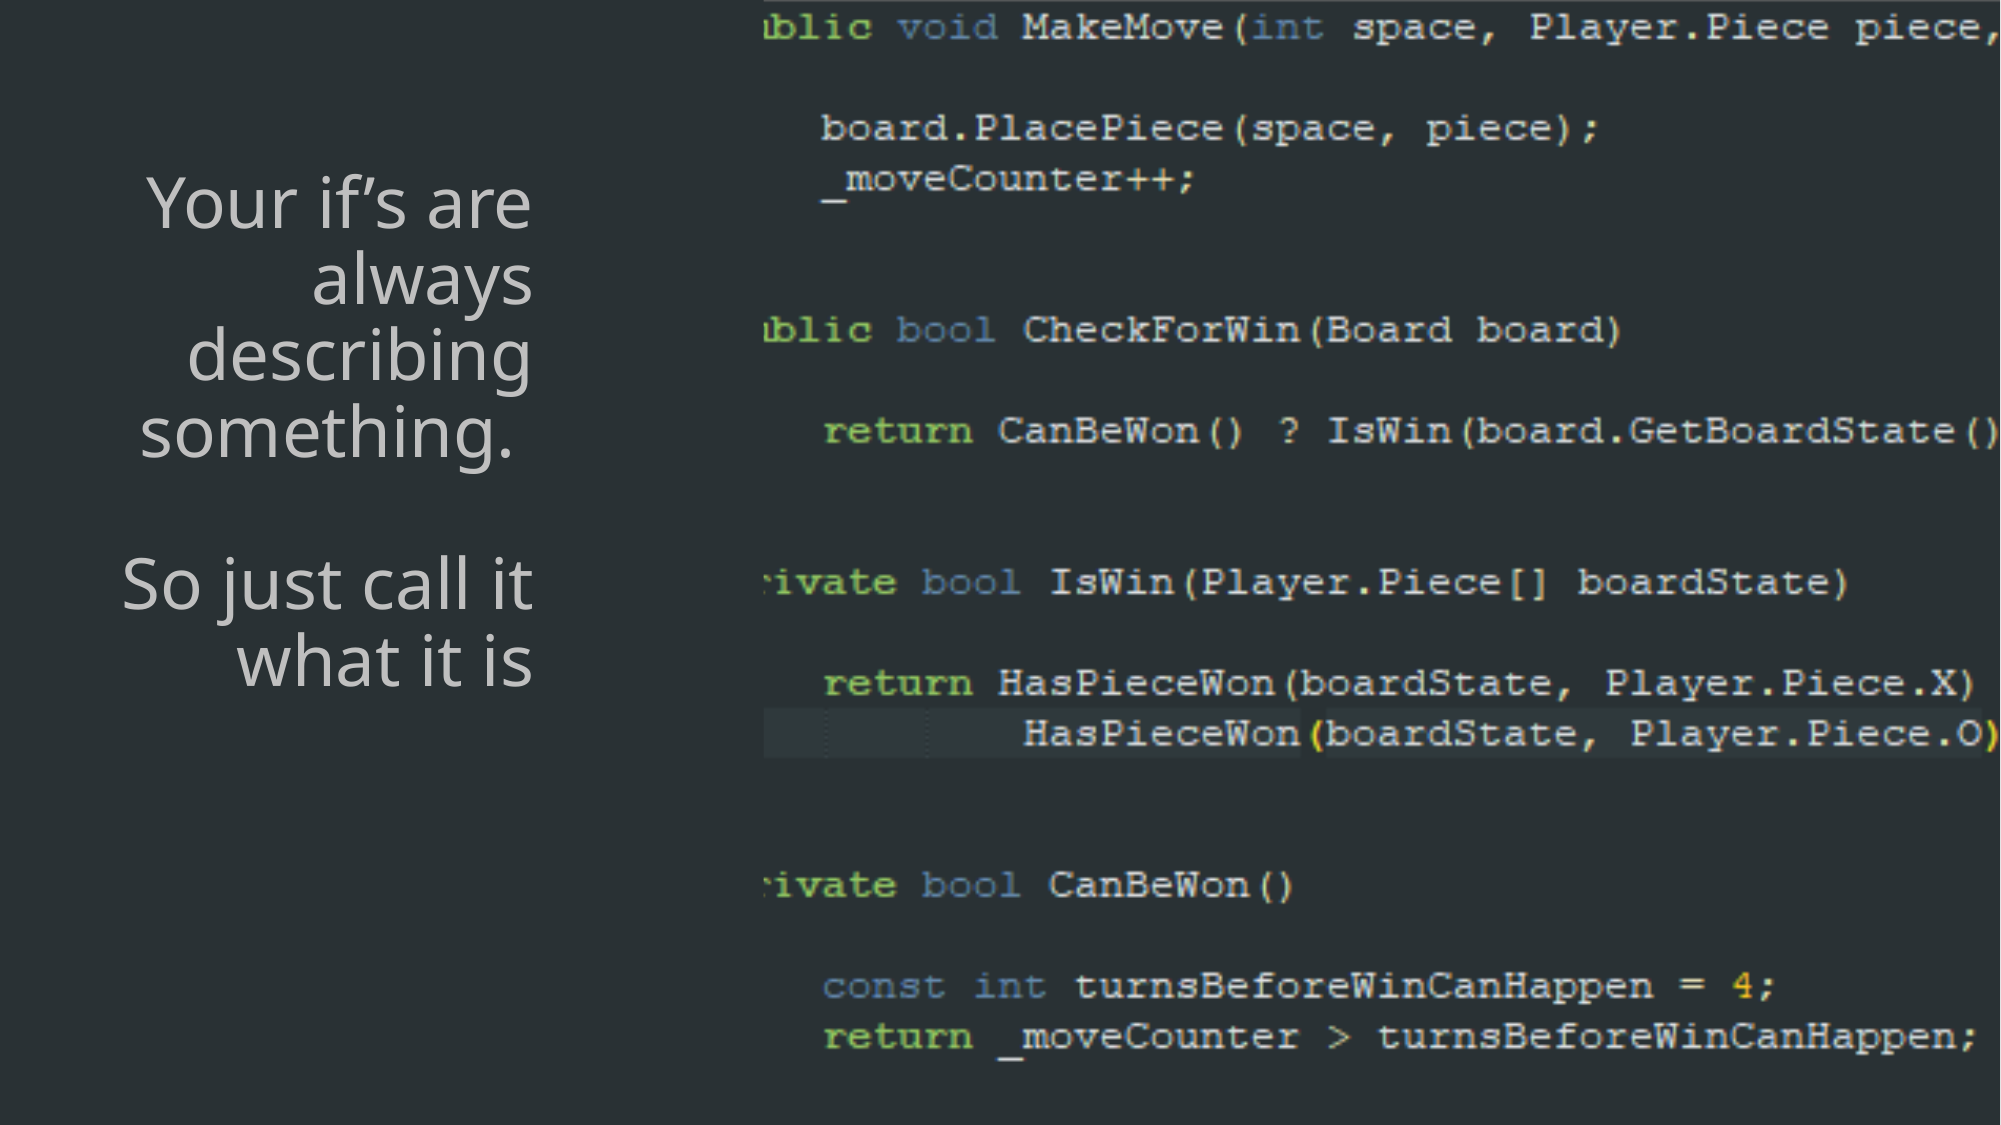

# Your if’s are always describing something. So just call it what it is